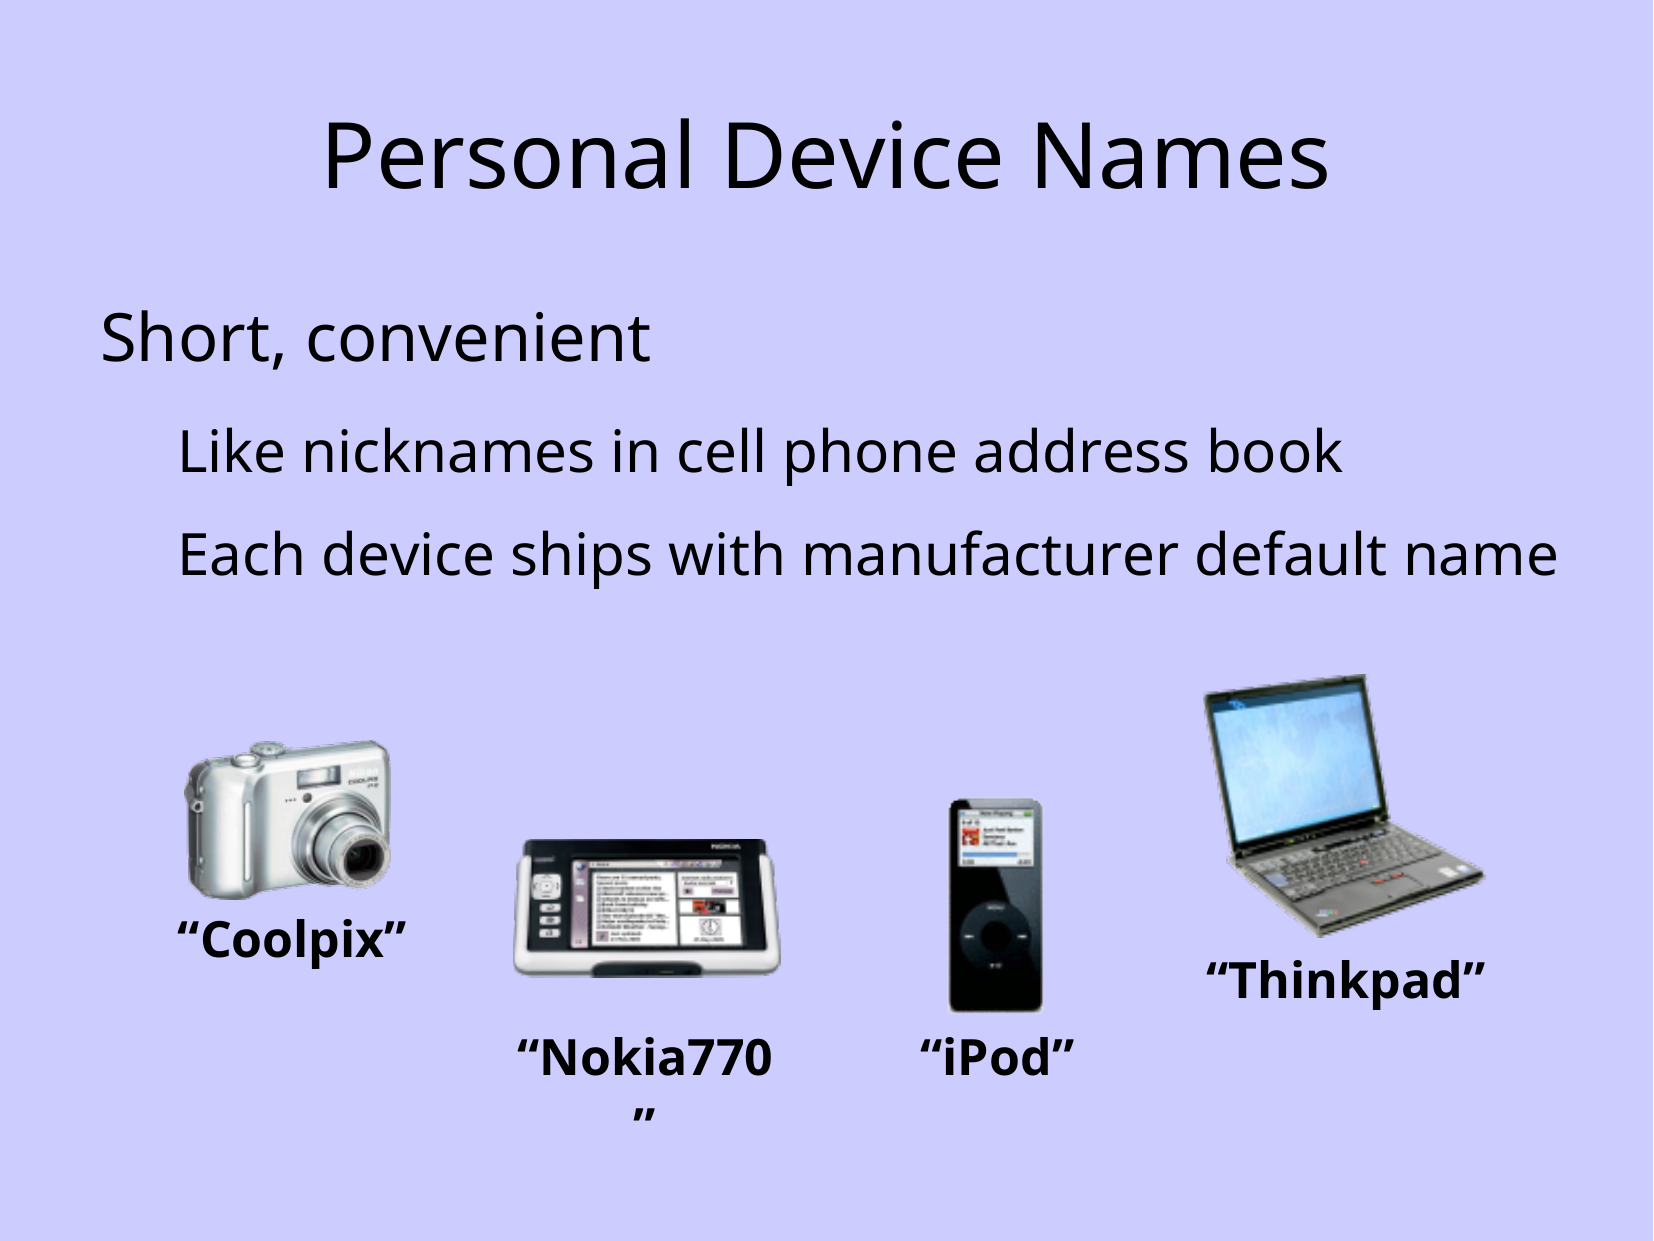

# Personal Device Names
Short, convenient
Like nicknames in cell phone address book
Each device ships with manufacturer default name
“Coolpix”
“Thinkpad”
“Nokia770”
“iPod”